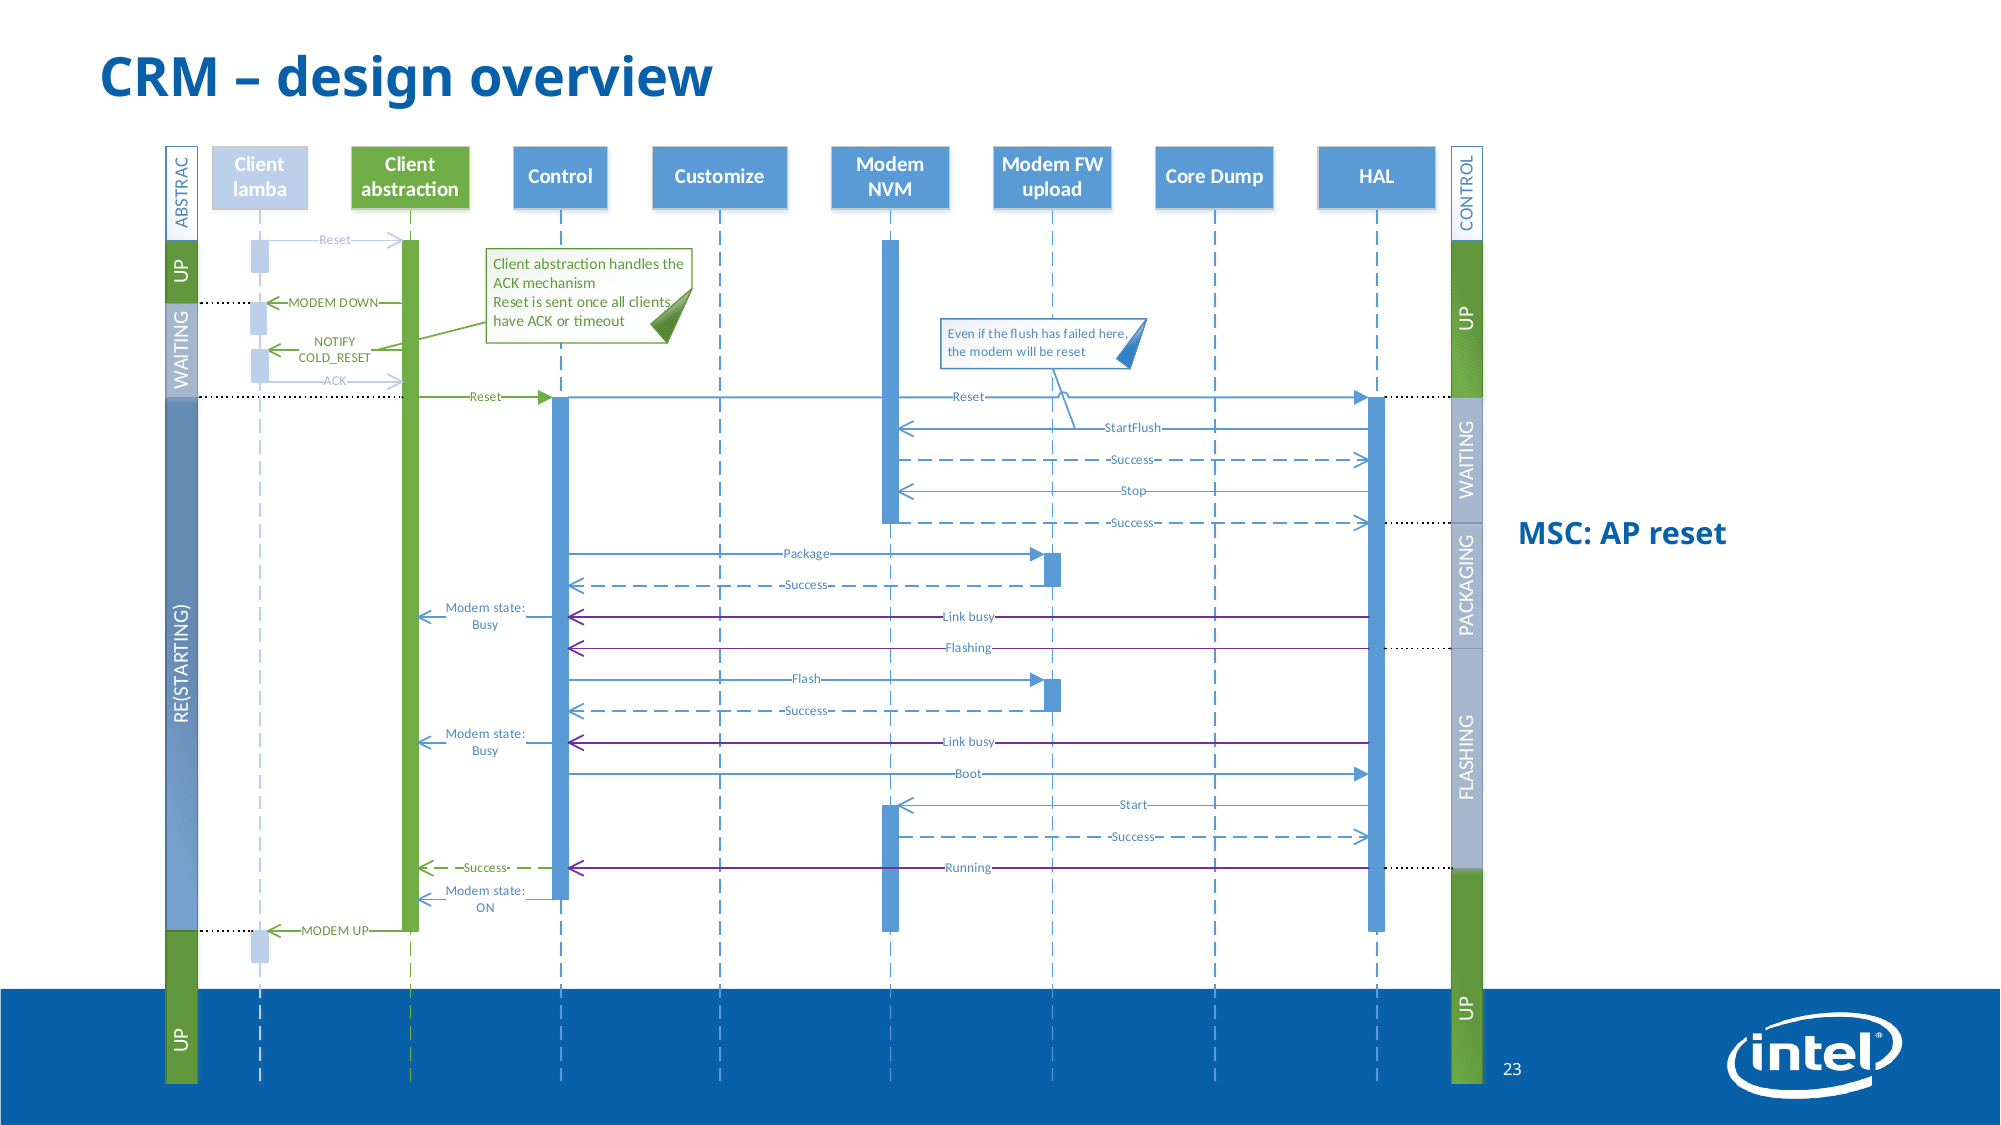

# CRM – design overview
MSC: AP reset